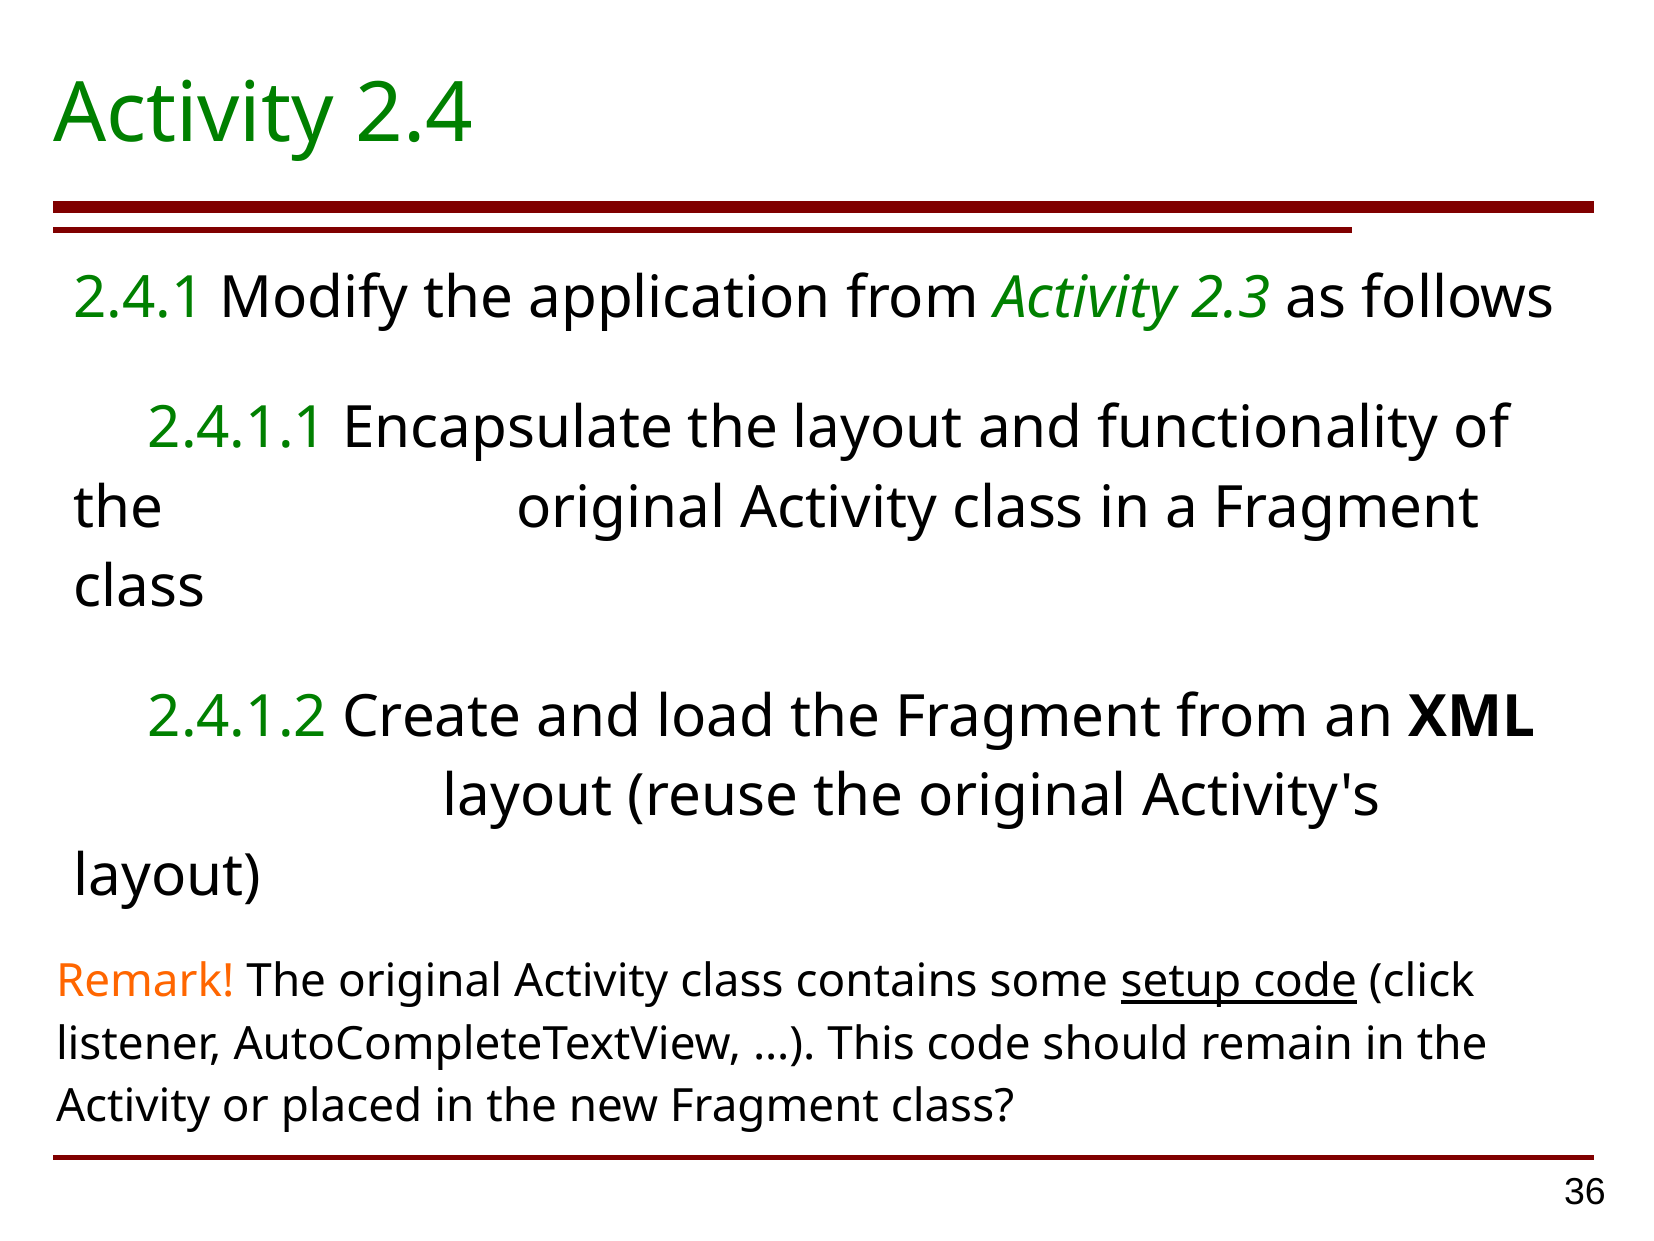

# Activity 2.4
2.4.1 Modify the application from Activity 2.3 as follows
	2.4.1.1 Encapsulate the layout and functionality of the 					original Activity class in a Fragment class
	2.4.1.2 Create and load the Fragment from an XML 					layout (reuse the original Activity's layout)
Remark! The original Activity class contains some setup code (click listener, AutoCompleteTextView, …). This code should remain in the Activity or placed in the new Fragment class?